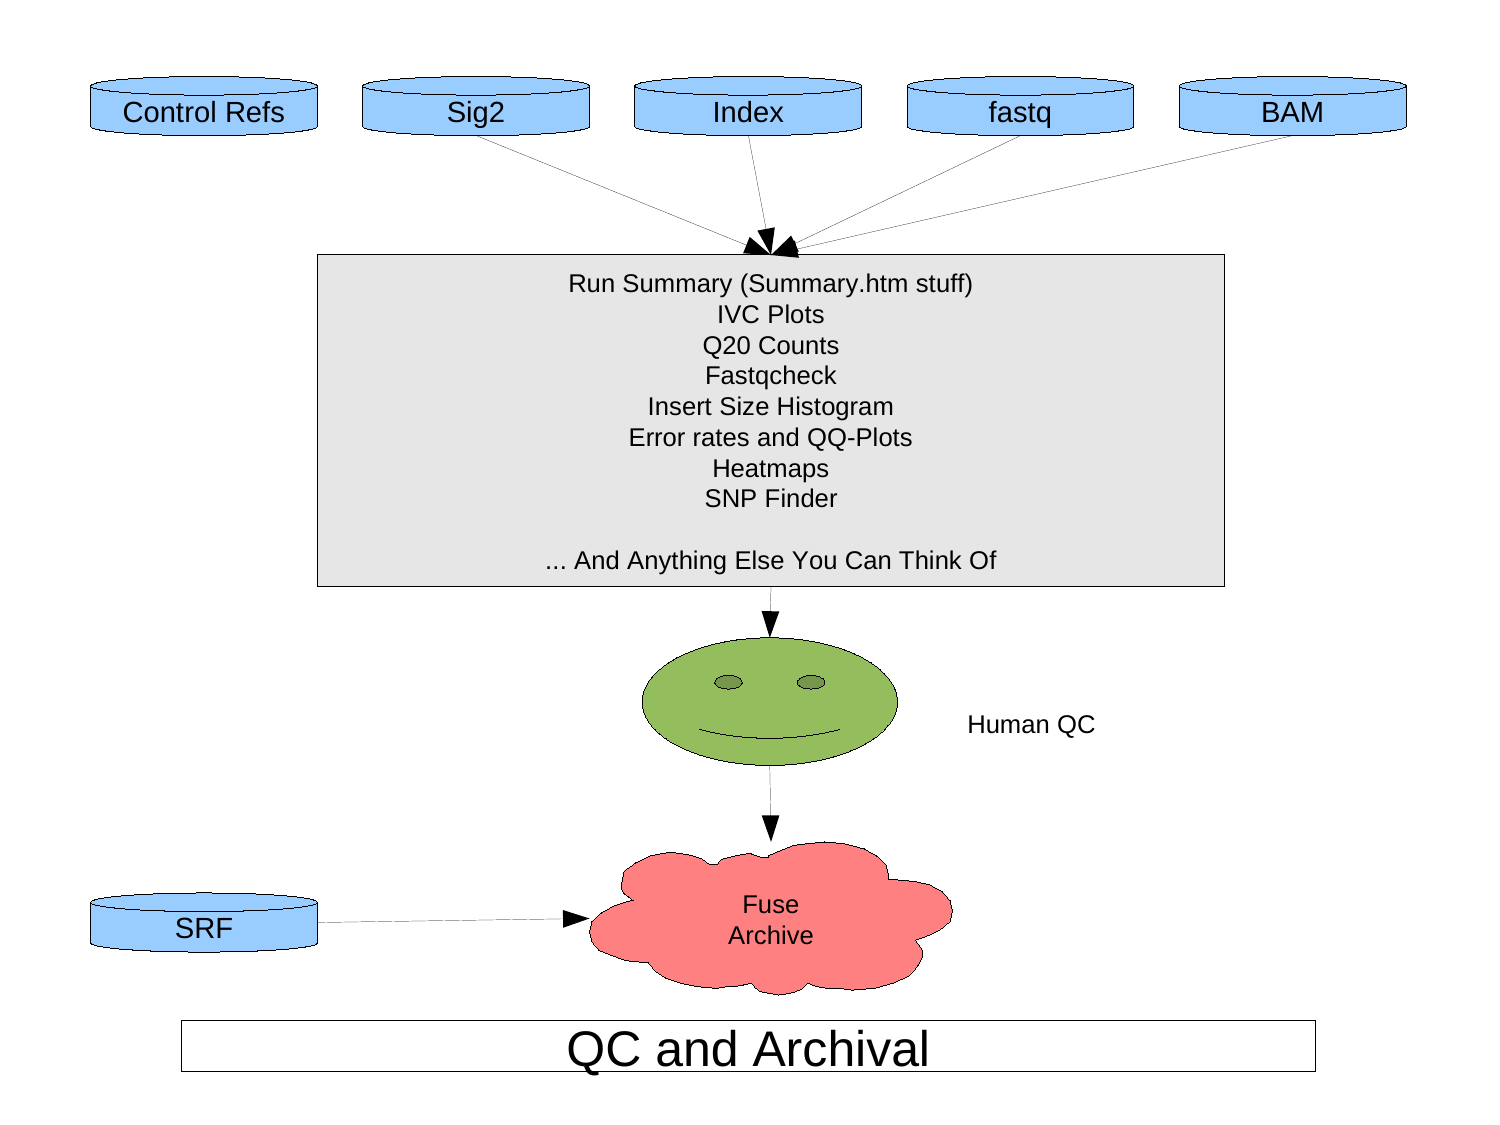

Control Refs
Sig2
Index
fastq
BAM
Run Summary (Summary.htm stuff)
IVC Plots
Q20 Counts
Fastqcheck
Insert Size Histogram
Error rates and QQ-Plots
Heatmaps
SNP Finder
... And Anything Else You Can Think Of
Human QC
Fuse
Archive
SRF
QC and Archival